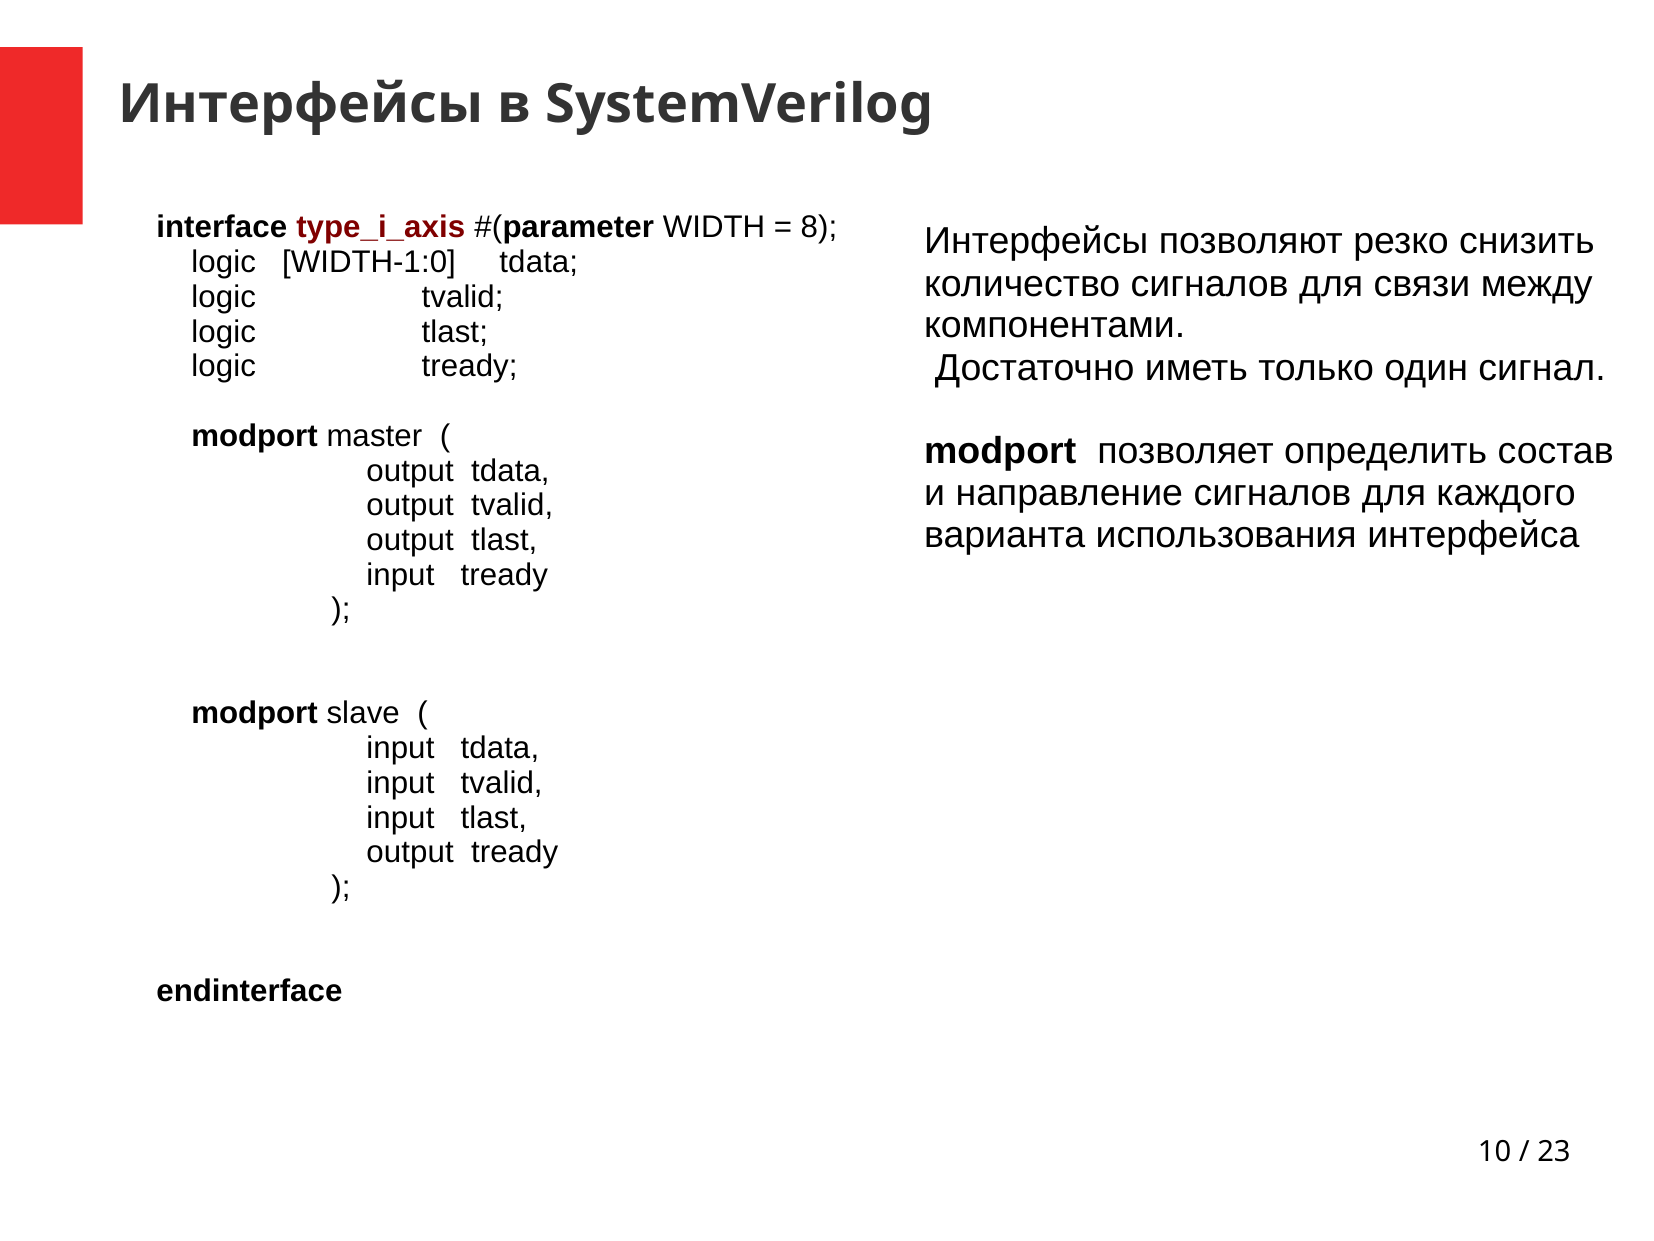

# Интерфейсы в SystemVerilog
interface type_i_axis #(parameter WIDTH = 8);
 logic [WIDTH-1:0] tdata;
 logic tvalid;
 logic tlast;
 logic tready;
 modport master (
 output tdata,
 output tvalid,
 output tlast,
 input tready
 );
 modport slave (
 input tdata,
 input tvalid,
 input tlast,
 output tready
 );
endinterface
Интерфейсы позволяют резко снизить количество сигналов для связи между компонентами.
 Достаточно иметь только один сигнал.
modport позволяет определить состав и направление сигналов для каждого варианта использования интерфейса
10